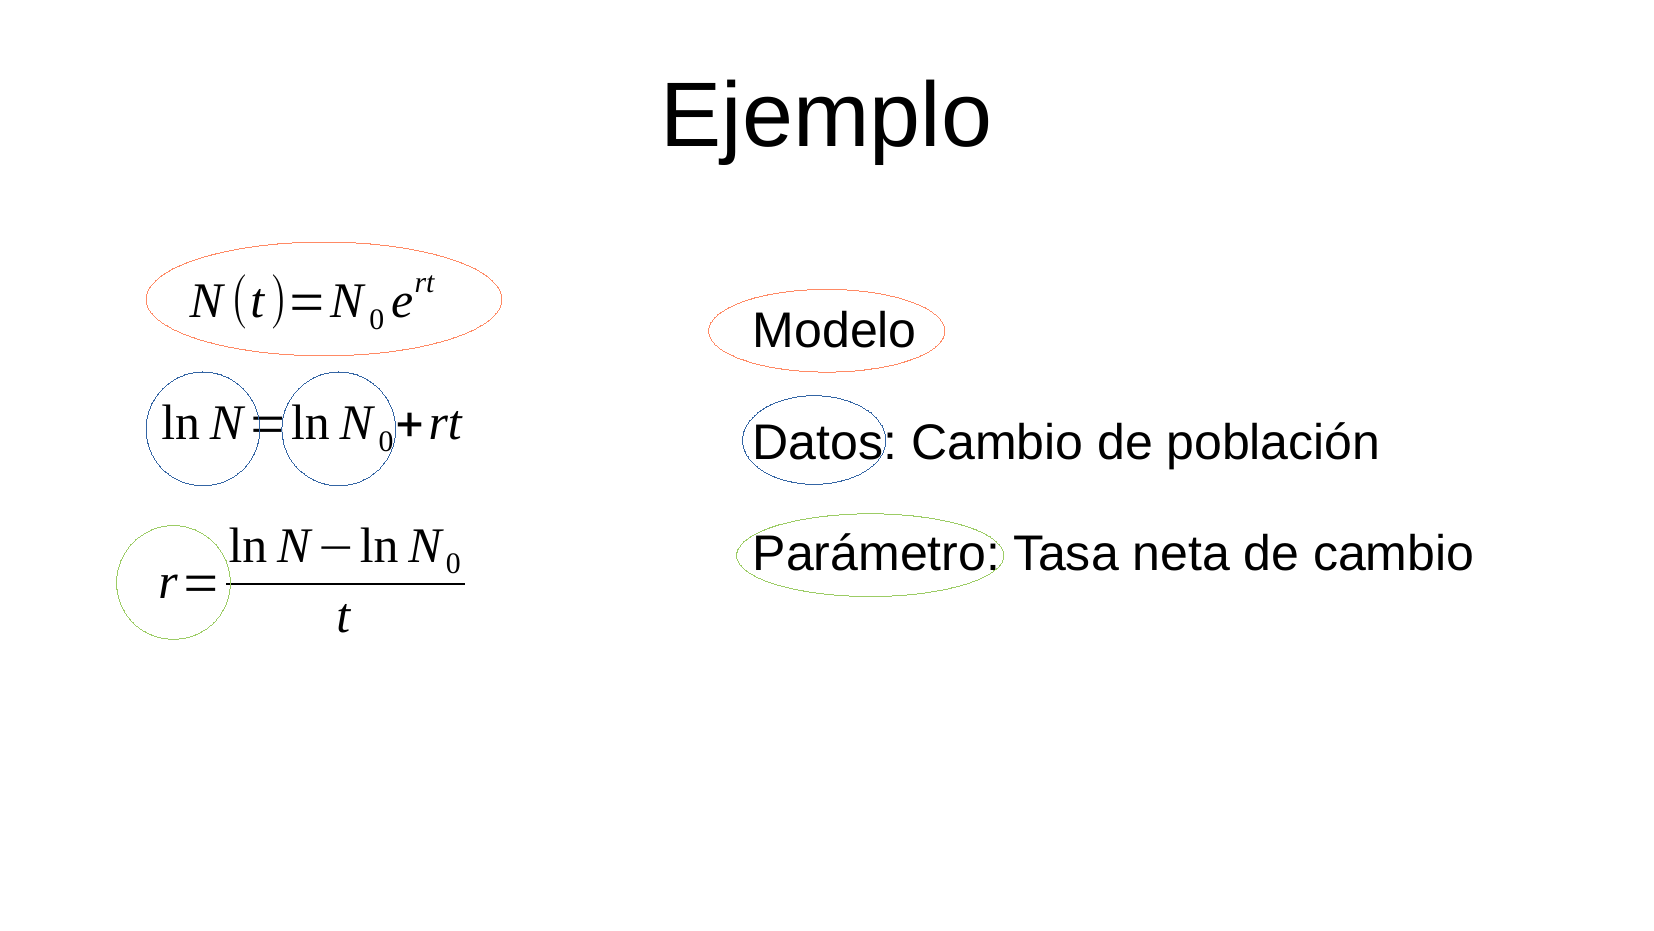

# Ejemplo
Modelo
Datos: Cambio de población
Parámetro: Tasa neta de cambio